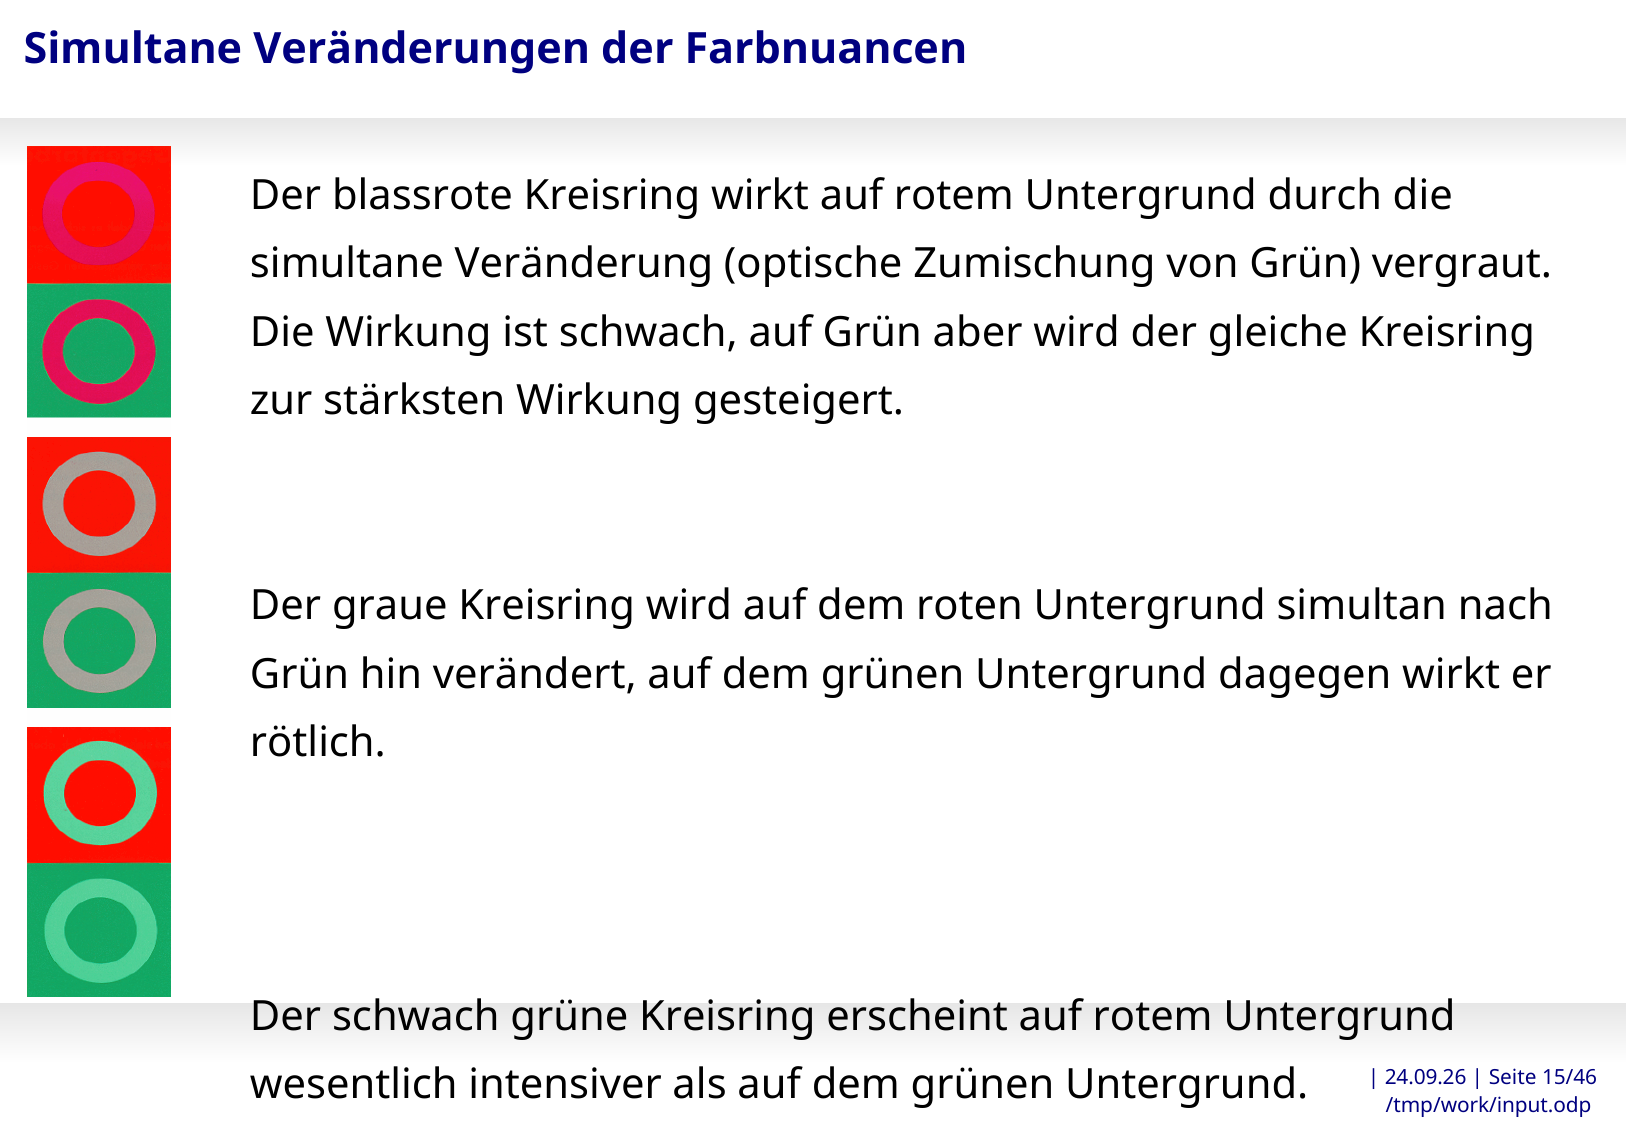

# Simultane Veränderungen der Farbnuancen
Der blassrote Kreisring wirkt auf rotem Untergrund durch die simultane Veränderung (optische Zumischung von Grün) vergraut. Die Wirkung ist schwach, auf Grün aber wird der gleiche Kreisring zur stärksten Wirkung gesteigert.
Der graue Kreisring wird auf dem roten Untergrund simultan nach Grün hin verändert, auf dem grünen Untergrund dagegen wirkt er rötlich.
Der schwach grüne Kreisring erscheint auf rotem Untergrund wesentlich intensiver als auf dem grünen Untergrund.